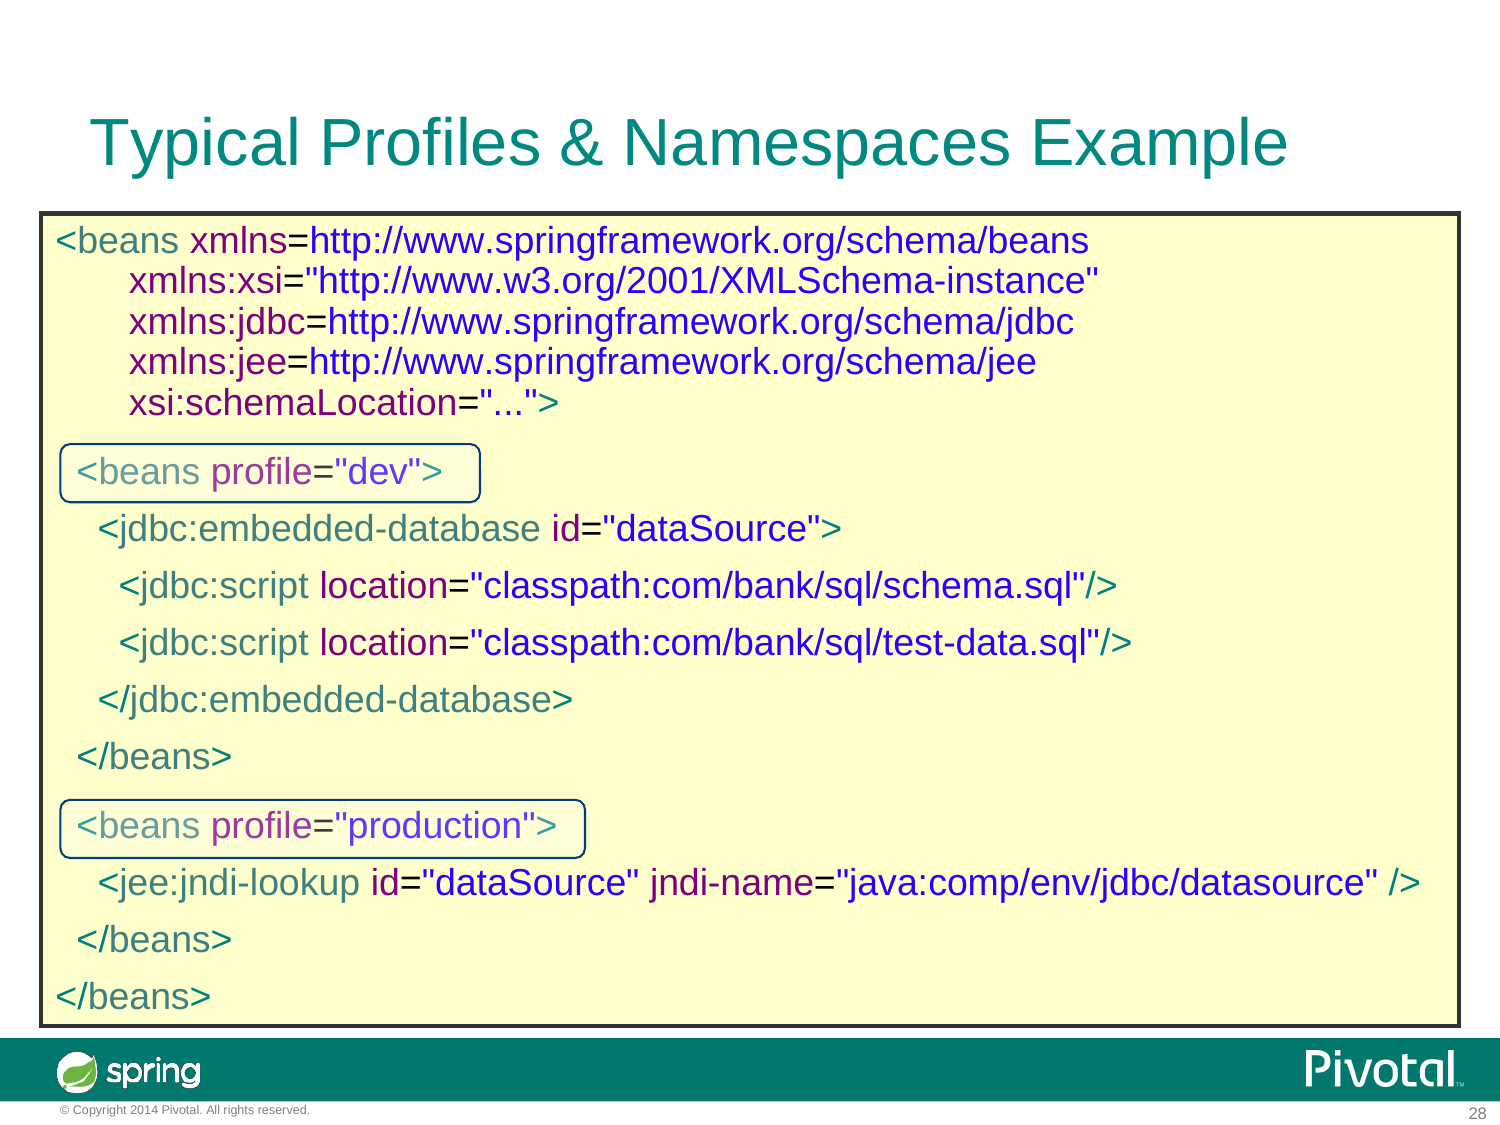

# Typical Profiles & Namespaces Example
<beans xmlns=http://www.springframework.org/schema/beans
 xmlns:xsi="http://www.w3.org/2001/XMLSchema-instance"
 xmlns:jdbc=http://www.springframework.org/schema/jdbc
 xmlns:jee=http://www.springframework.org/schema/jee
 xsi:schemaLocation="...">
 <beans profile="dev">
 <jdbc:embedded-database id="dataSource">
 <jdbc:script location="classpath:com/bank/sql/schema.sql"/>
 <jdbc:script location="classpath:com/bank/sql/test-data.sql"/>
 </jdbc:embedded-database>
 </beans>
 <beans profile="production">
 <jee:jndi-lookup id="dataSource" jndi-name="java:comp/env/jdbc/datasource" />
 </beans>
</beans>